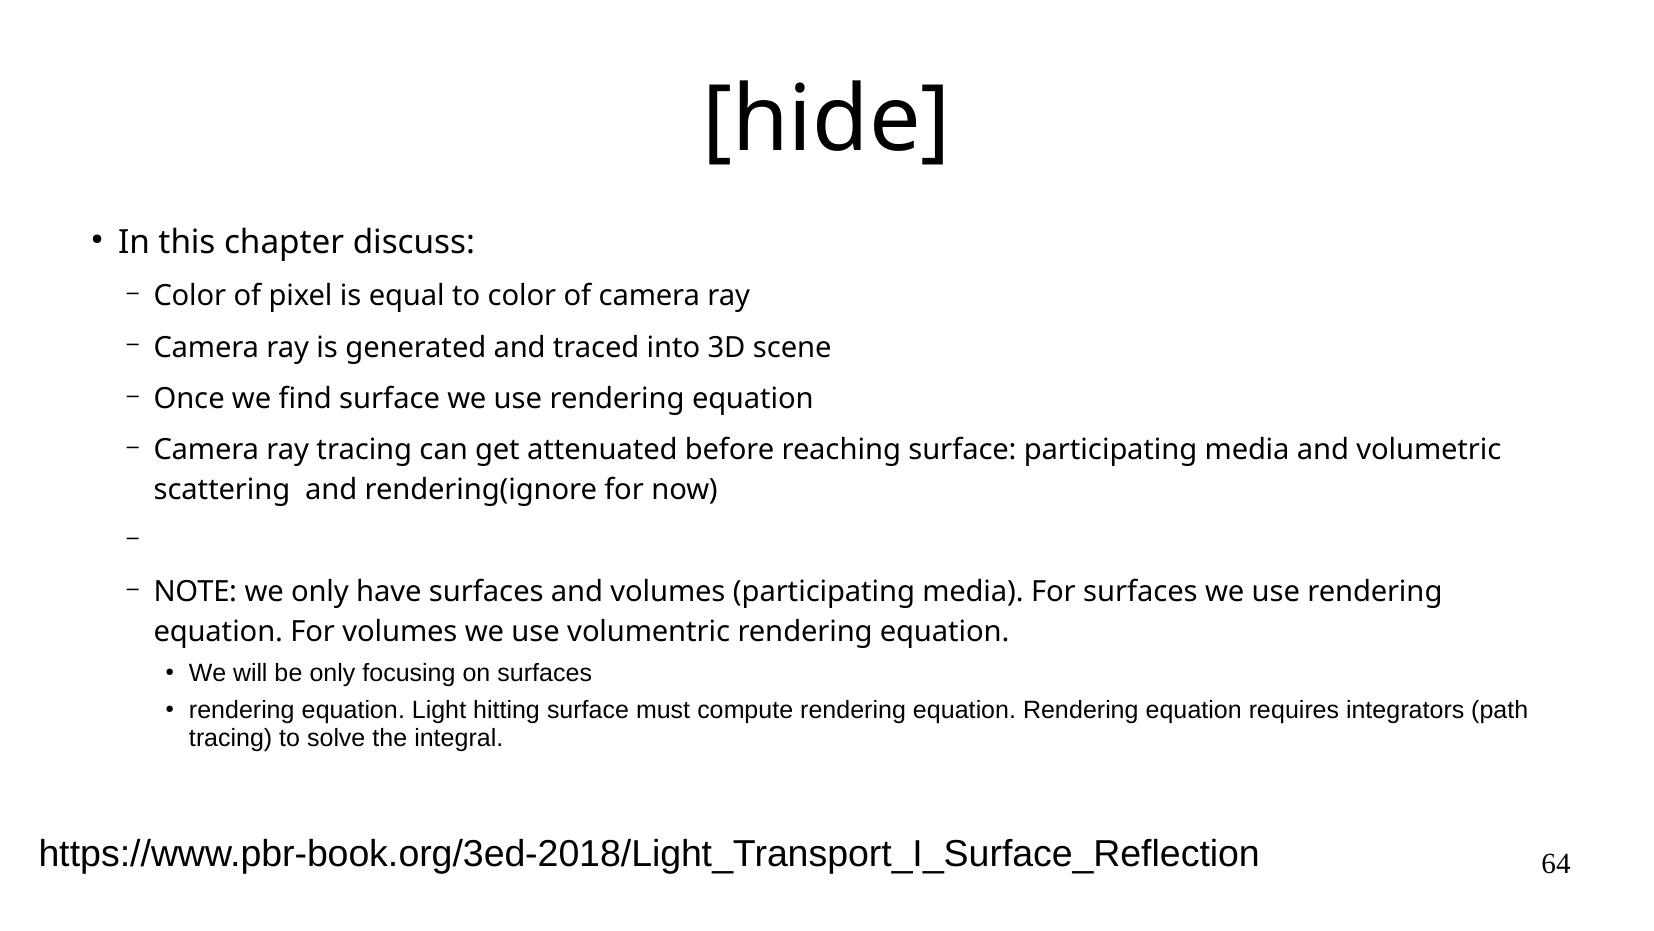

# [hide]
In this chapter discuss:
Color of pixel is equal to color of camera ray
Camera ray is generated and traced into 3D scene
Once we find surface we use rendering equation
Camera ray tracing can get attenuated before reaching surface: participating media and volumetric scattering and rendering(ignore for now)
NOTE: we only have surfaces and volumes (participating media). For surfaces we use rendering equation. For volumes we use volumentric rendering equation.
We will be only focusing on surfaces
rendering equation. Light hitting surface must compute rendering equation. Rendering equation requires integrators (path tracing) to solve the integral.
https://www.pbr-book.org/3ed-2018/Light_Transport_I_Surface_Reflection
64